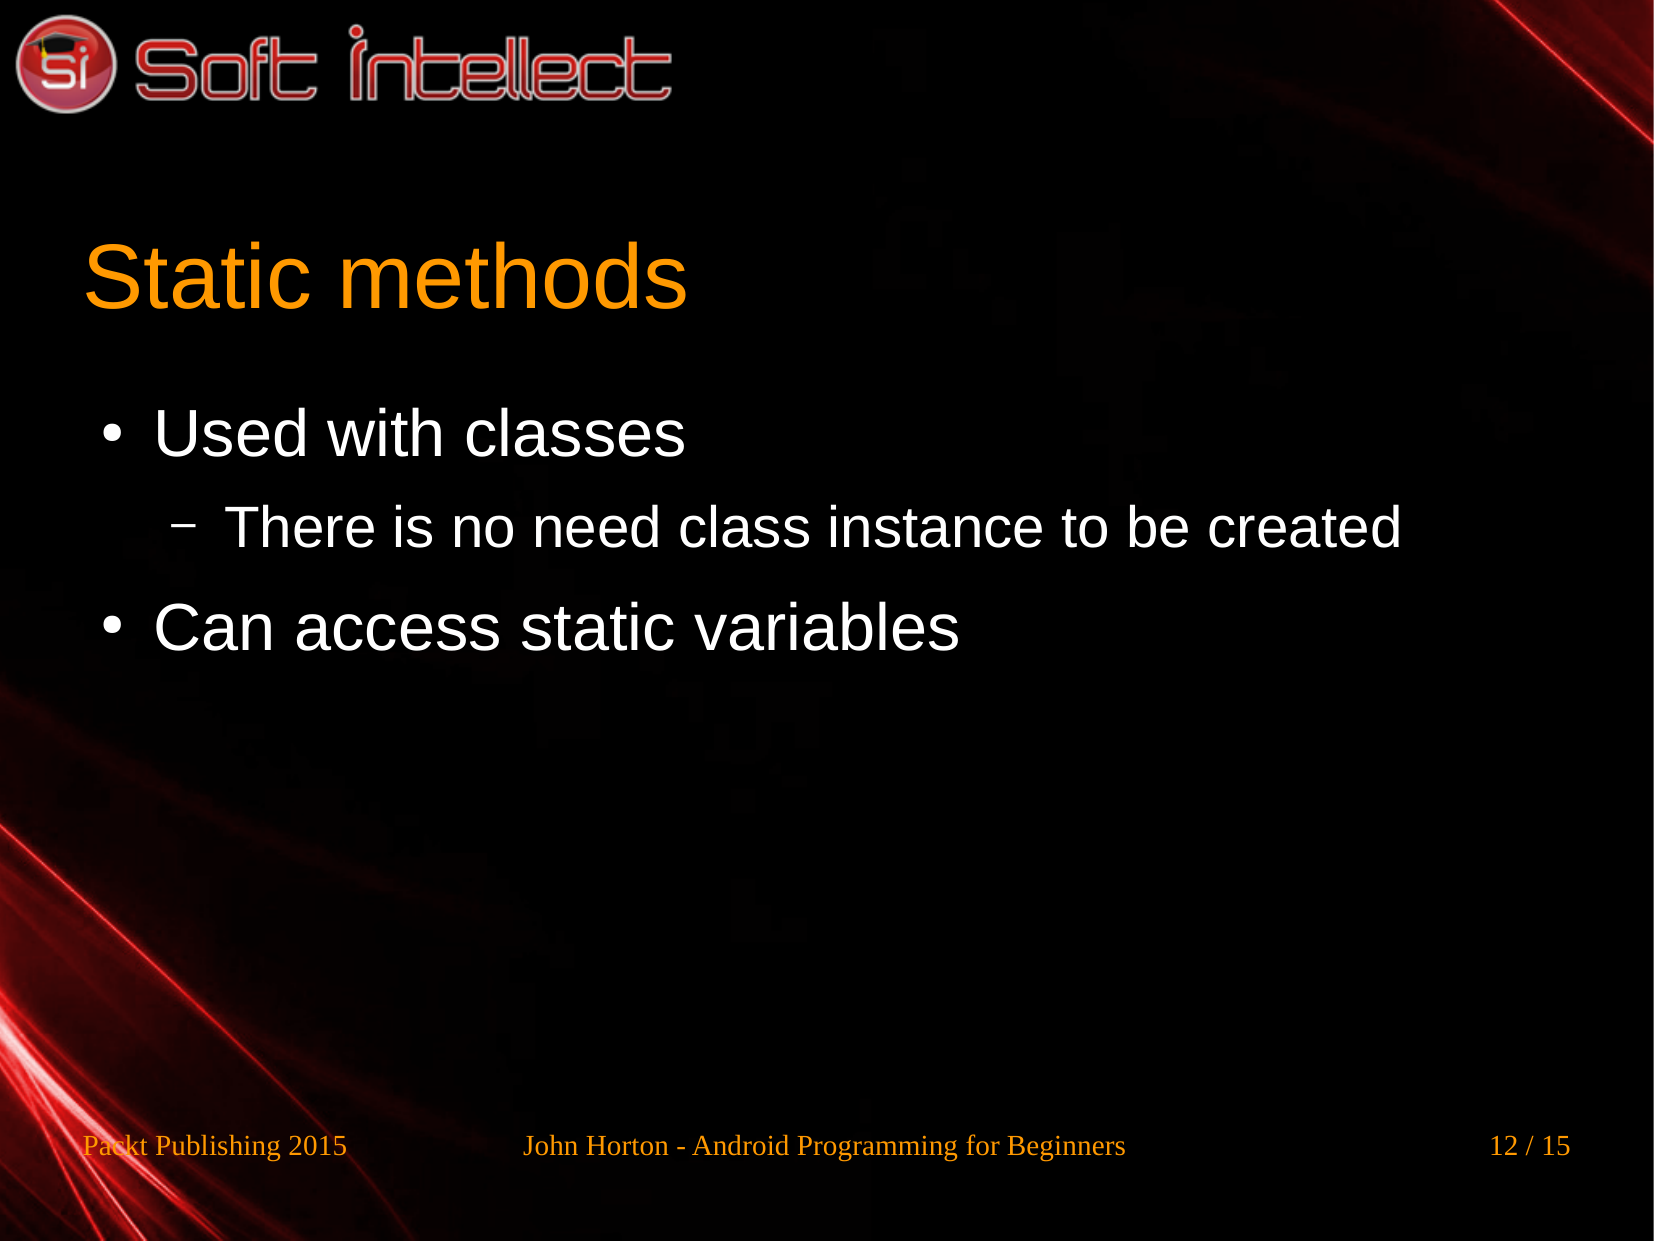

# Static methods
Used with classes
There is no need class instance to be created
Can access static variables
Packt Publishing 2015
John Horton - Android Programming for Beginners
12